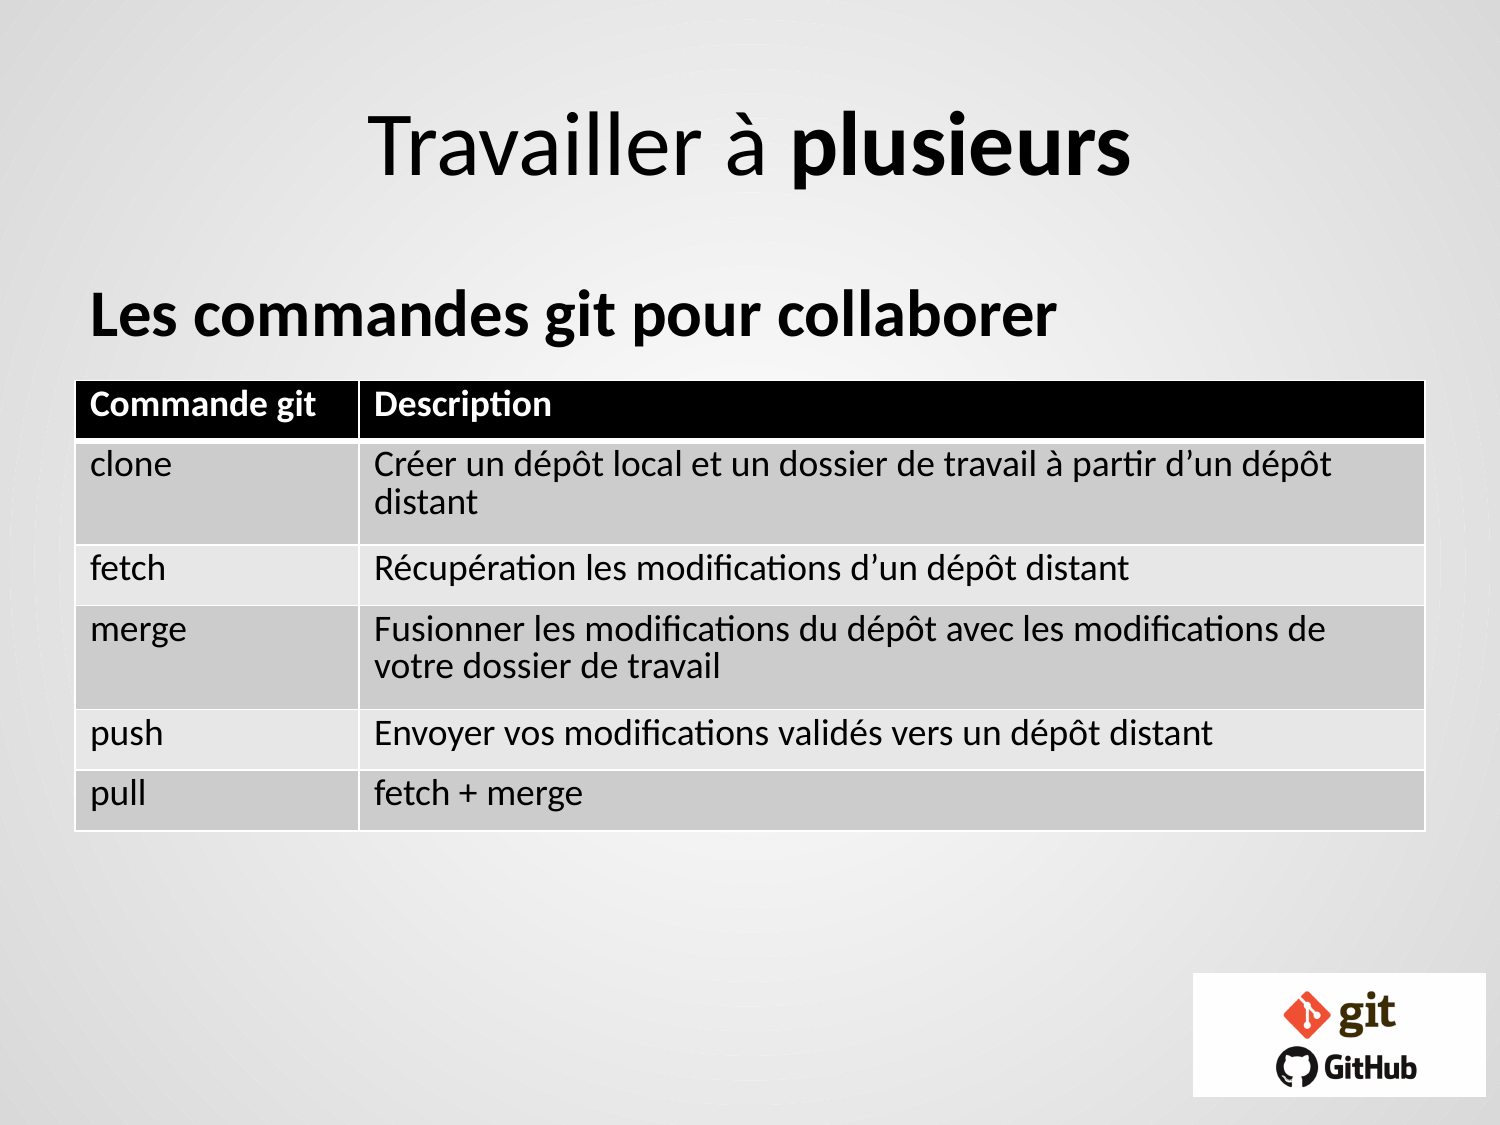

# Travailler à plusieurs
Les commandes git pour collaborer
| Commande git | Description |
| --- | --- |
| clone | Créer un dépôt local et un dossier de travail à partir d’un dépôt distant |
| fetch | Récupération les modifications d’un dépôt distant |
| merge | Fusionner les modifications du dépôt avec les modifications de votre dossier de travail |
| push | Envoyer vos modifications validés vers un dépôt distant |
| pull | fetch + merge |